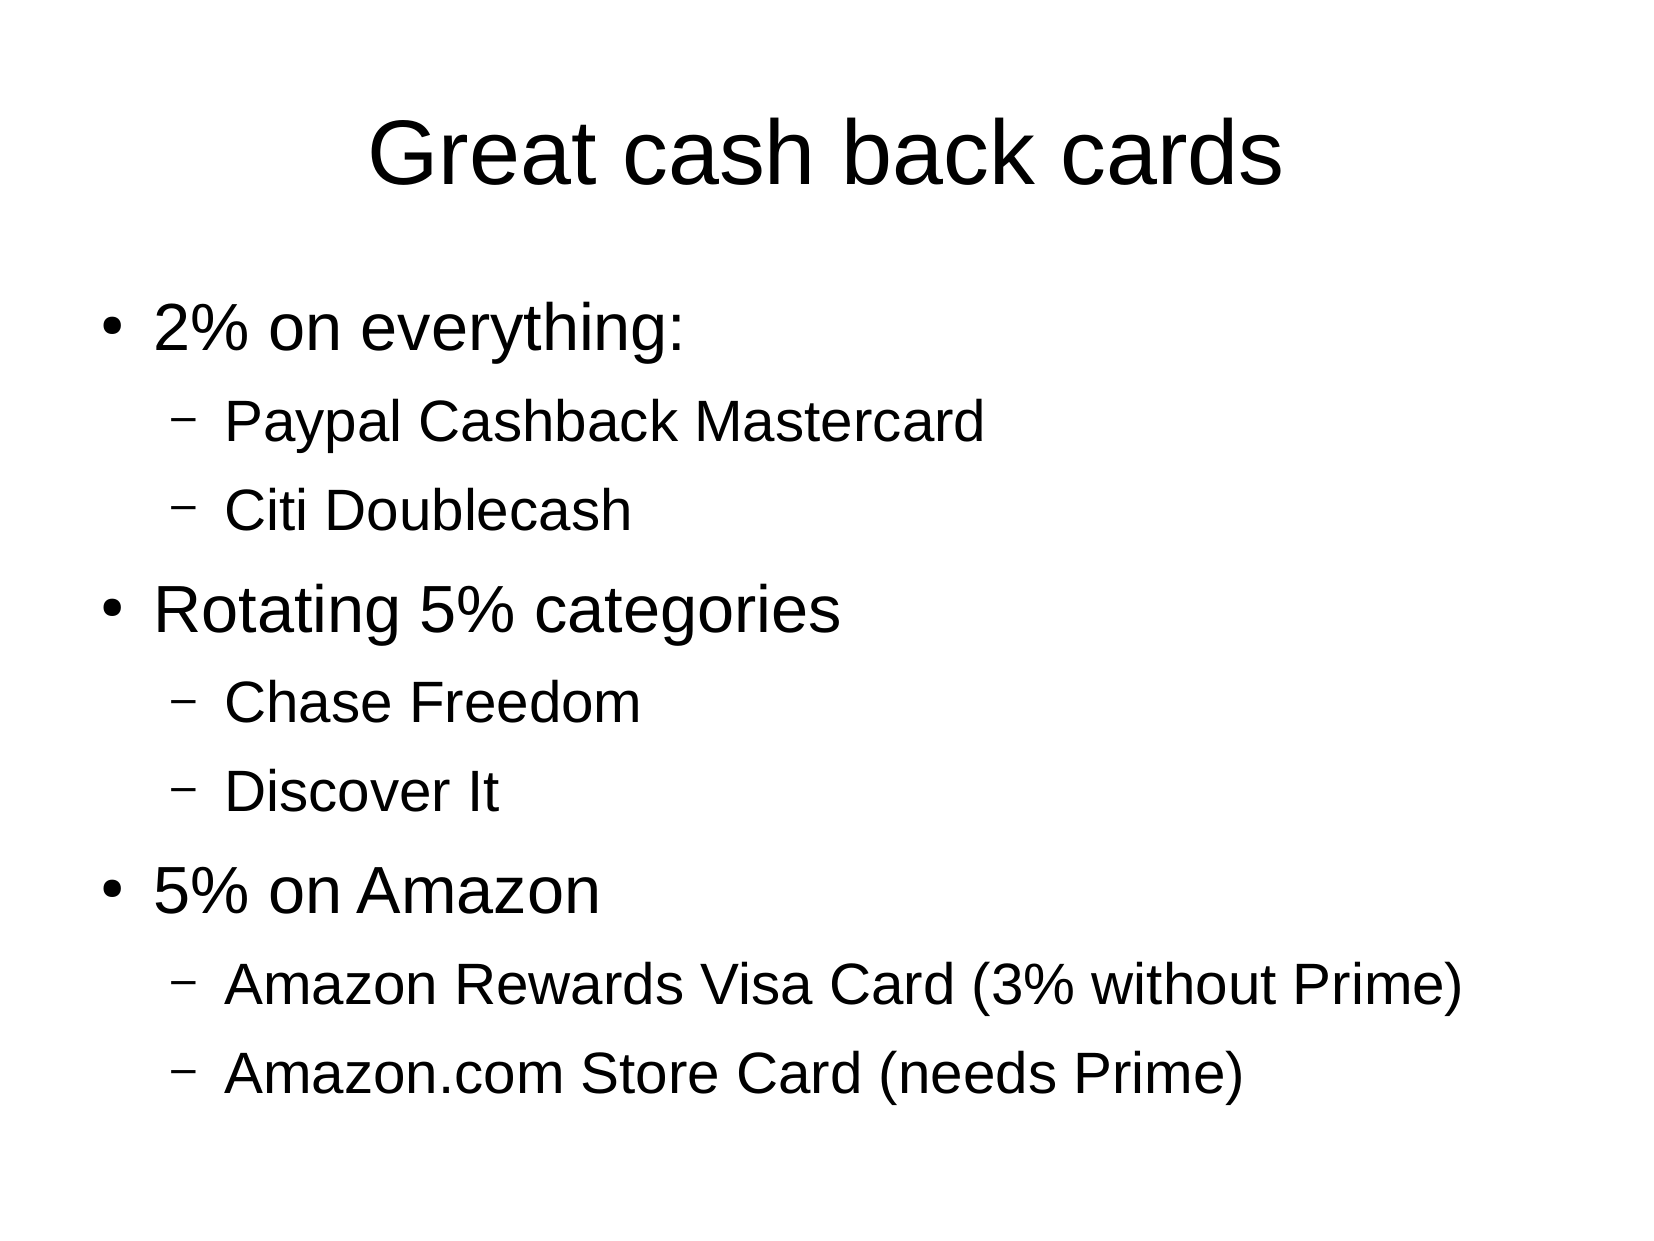

# Great cash back cards
2% on everything:
Paypal Cashback Mastercard
Citi Doublecash
Rotating 5% categories
Chase Freedom
Discover It
5% on Amazon
Amazon Rewards Visa Card (3% without Prime)
Amazon.com Store Card (needs Prime)